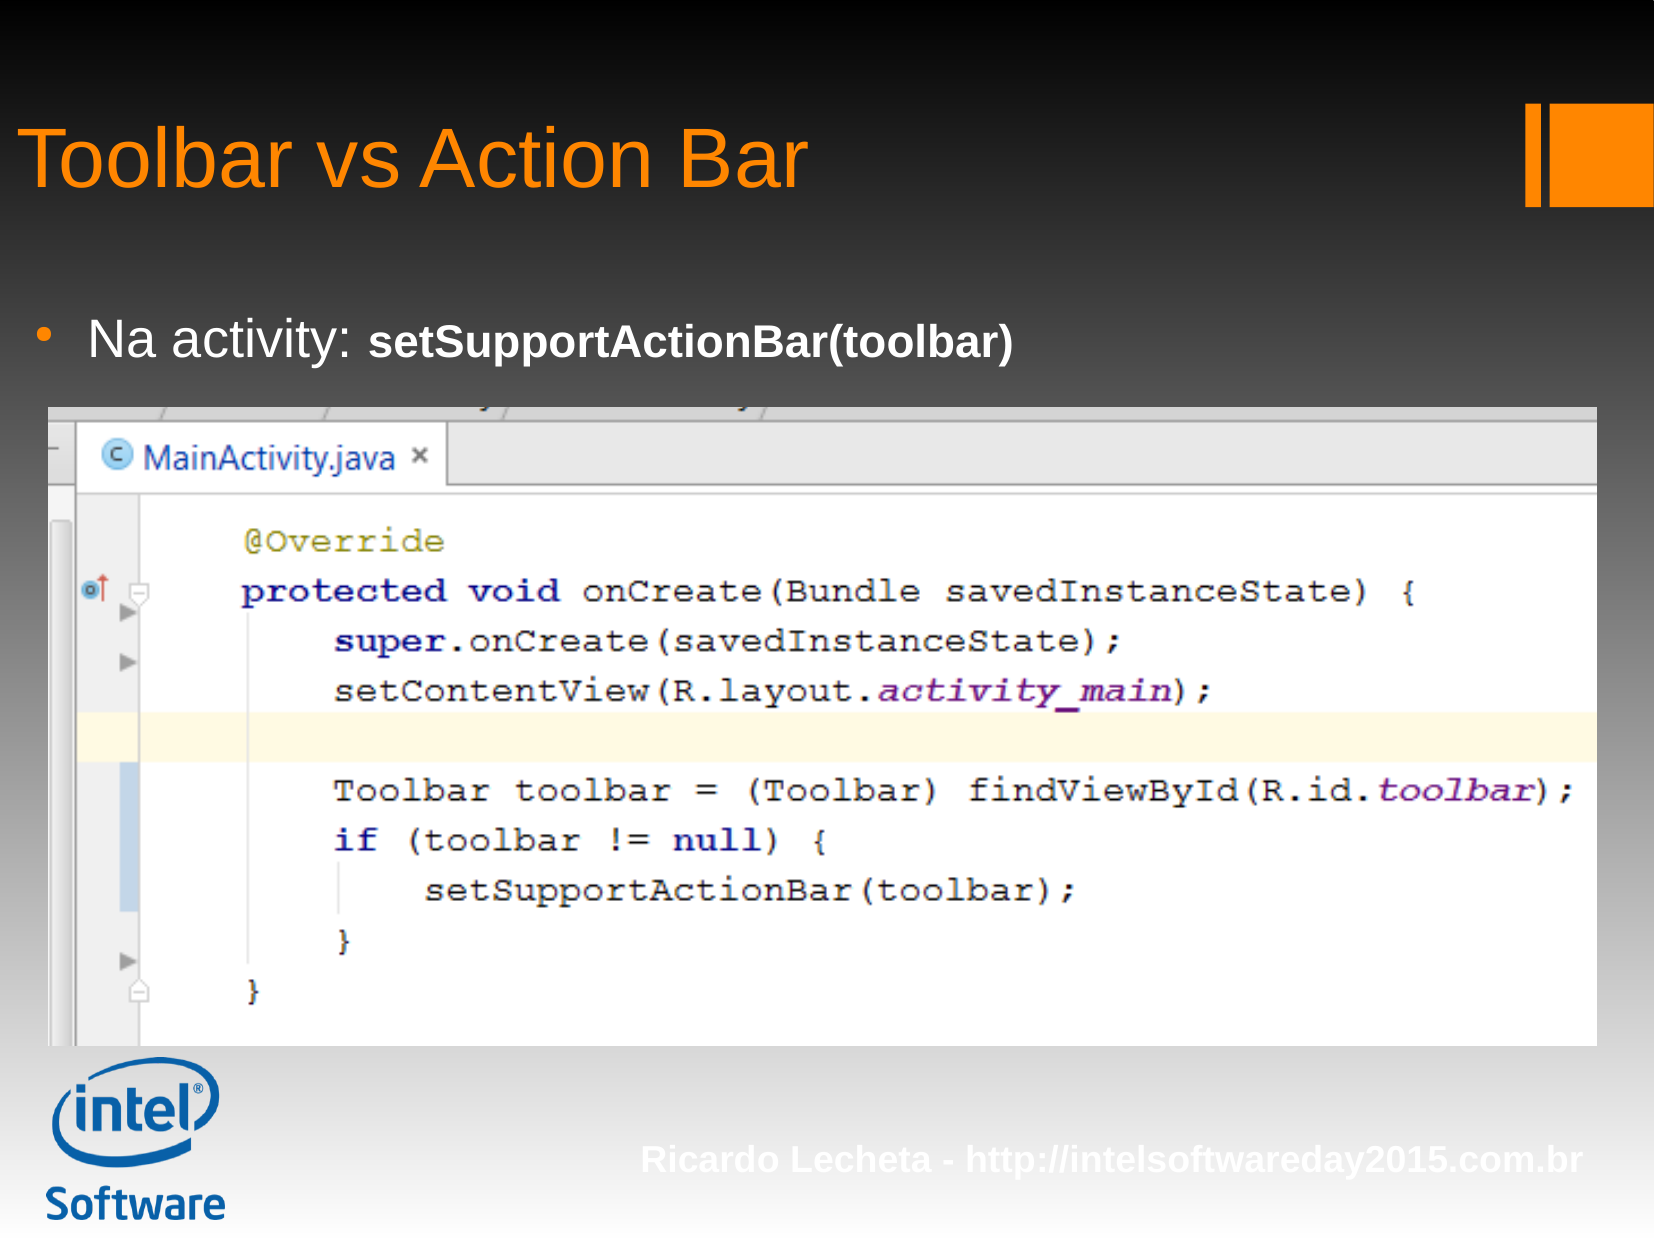

# Toolbar vs Action Bar
Na activity: setSupportActionBar(toolbar)
Ricardo Lecheta - http://intelsoftwareday2015.com.br